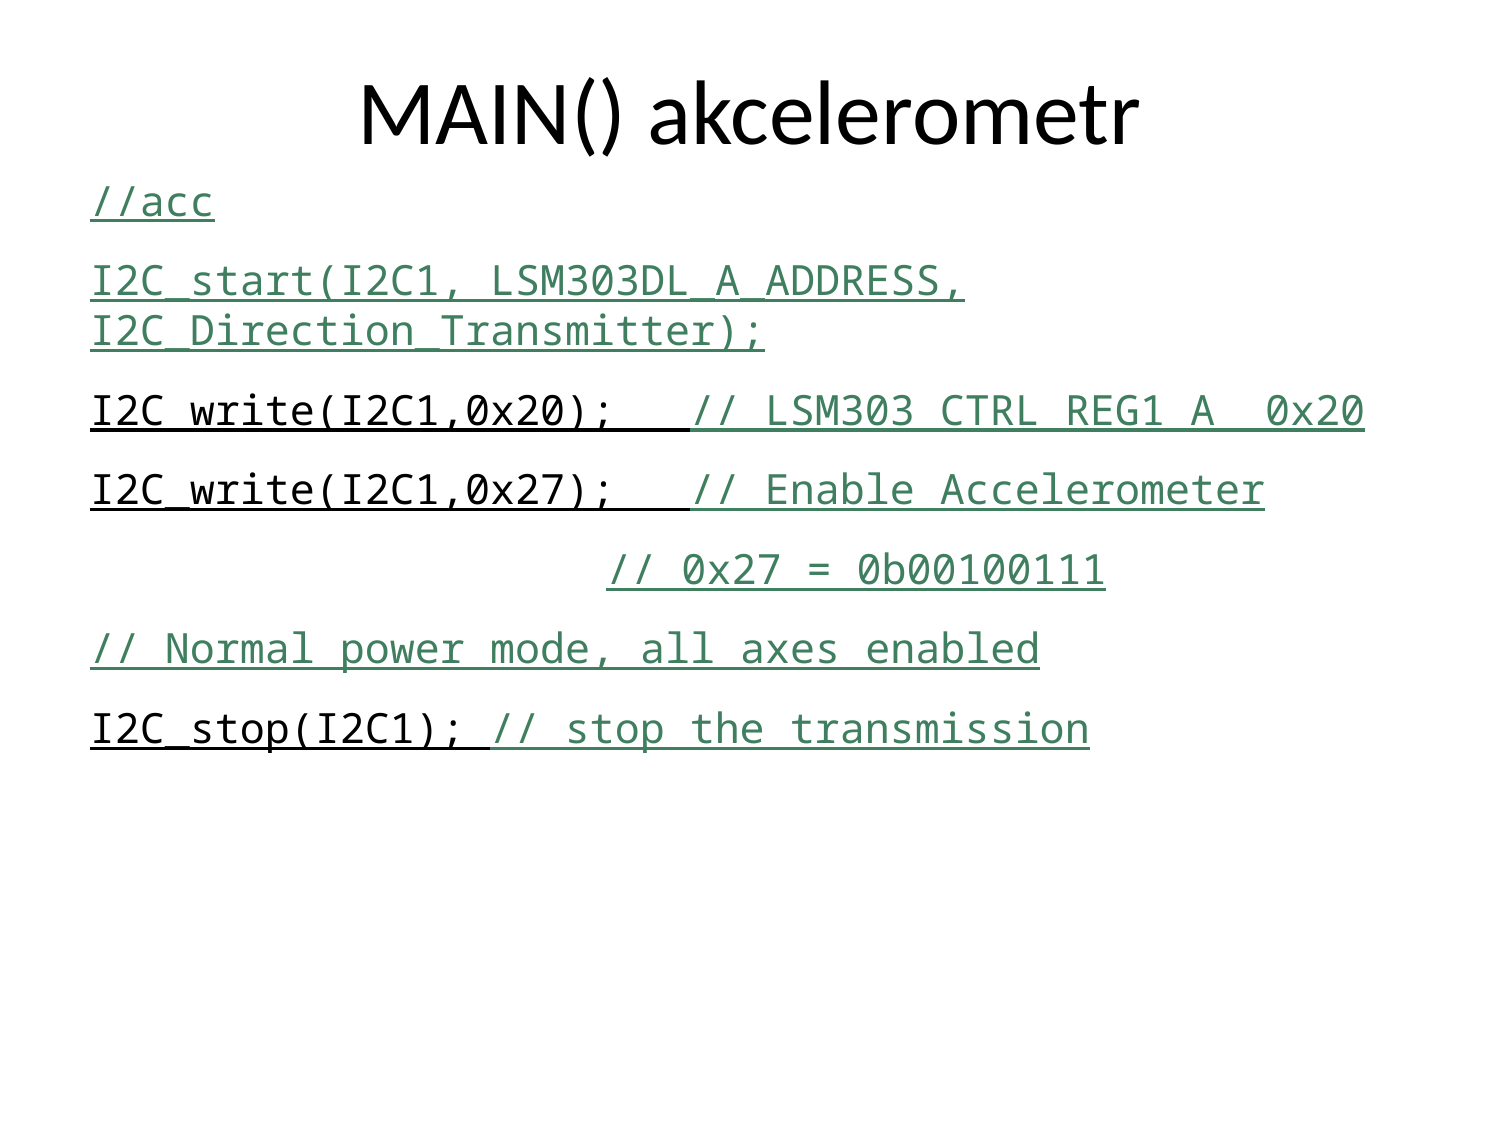

# MAIN() akcelerometr
//acc
I2C_start(I2C1, LSM303DL_A_ADDRESS, I2C_Direction_Transmitter);
I2C_write(I2C1,0x20); // LSM303_CTRL_REG1_A 0x20
I2C_write(I2C1,0x27); // Enable Accelerometer
							// 0x27 = 0b00100111
// Normal power mode, all axes enabled
I2C_stop(I2C1); // stop the transmission